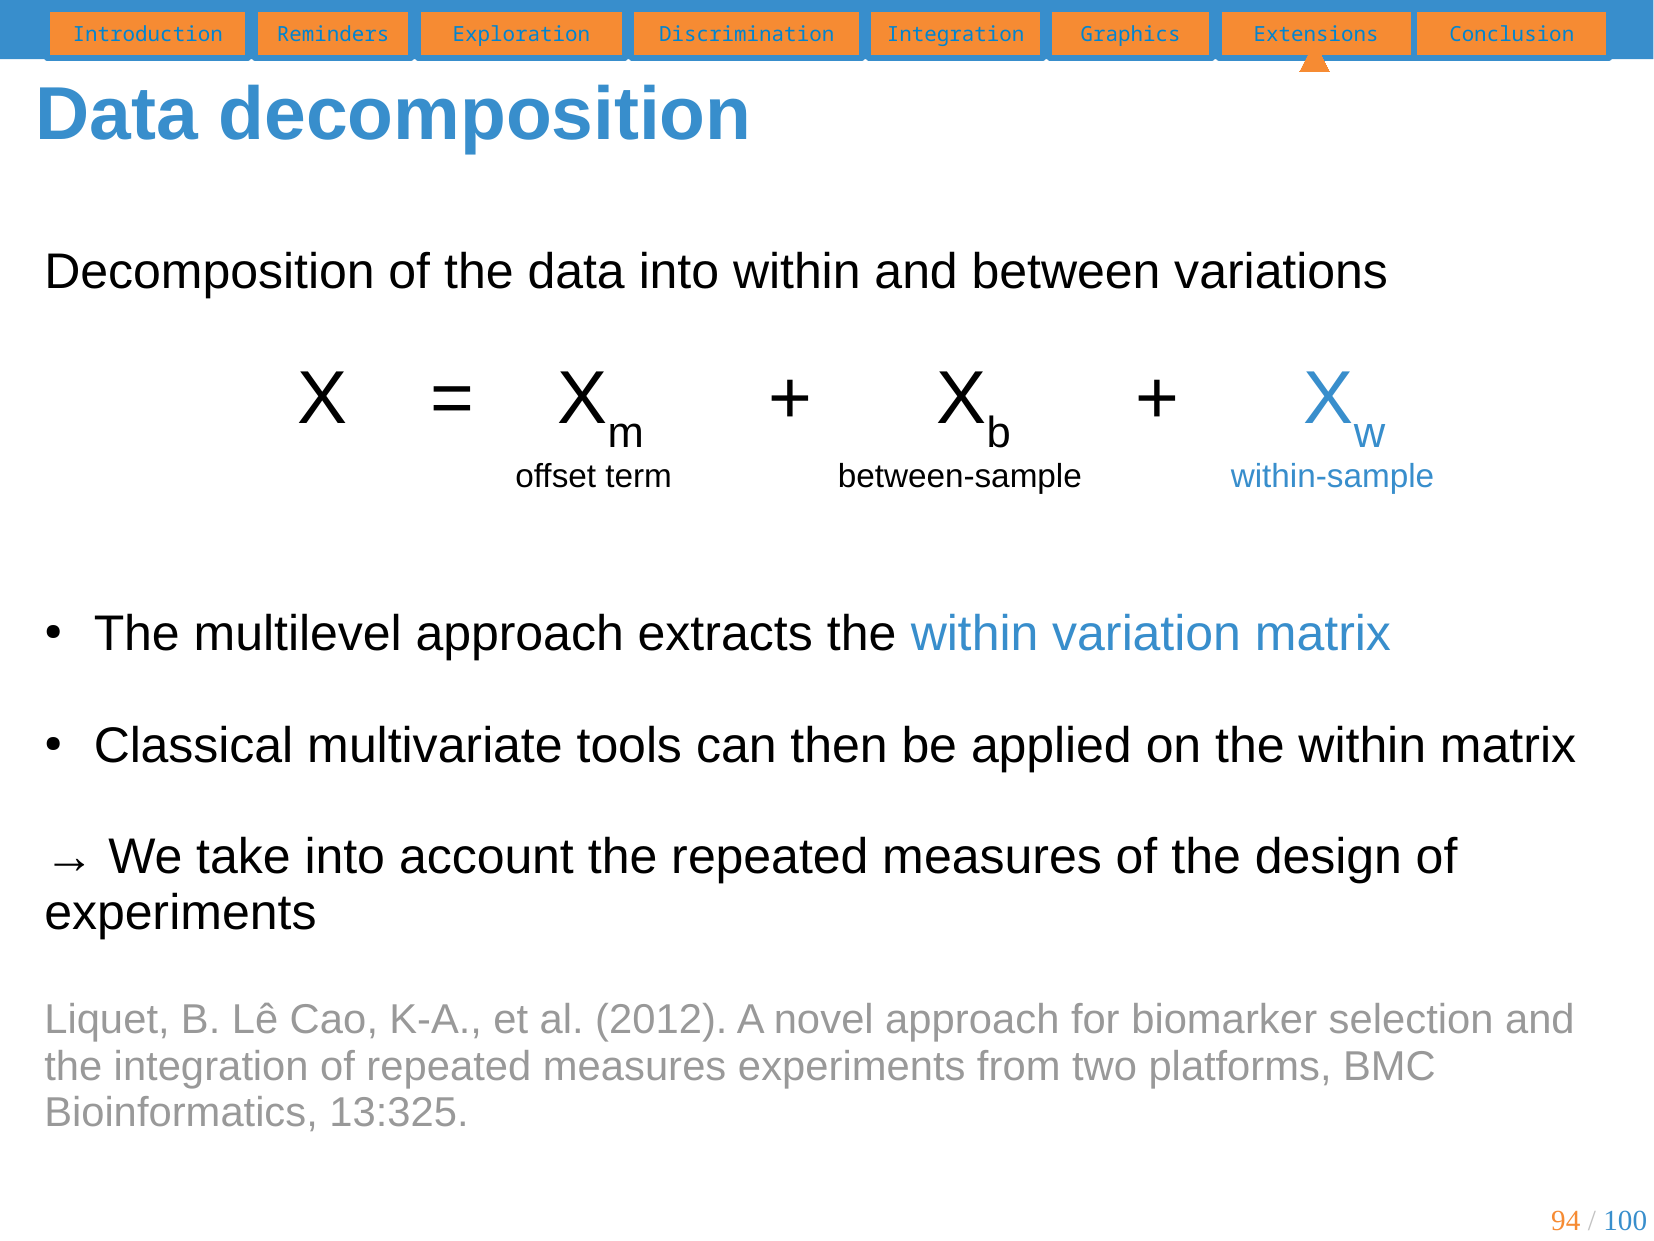

# Data decomposition
Decomposition of the data into within and between variations
X = Xm + Xb + Xw
				 offset term between-sample within-sample
 The multilevel approach extracts the within variation matrix
 Classical multivariate tools can then be applied on the within matrix
→ We take into account the repeated measures of the design of experiments
Liquet, B. Lê Cao, K-A., et al. (2012). A novel approach for biomarker selection and the integration of repeated measures experiments from two platforms, BMC Bioinformatics, 13:325.
94